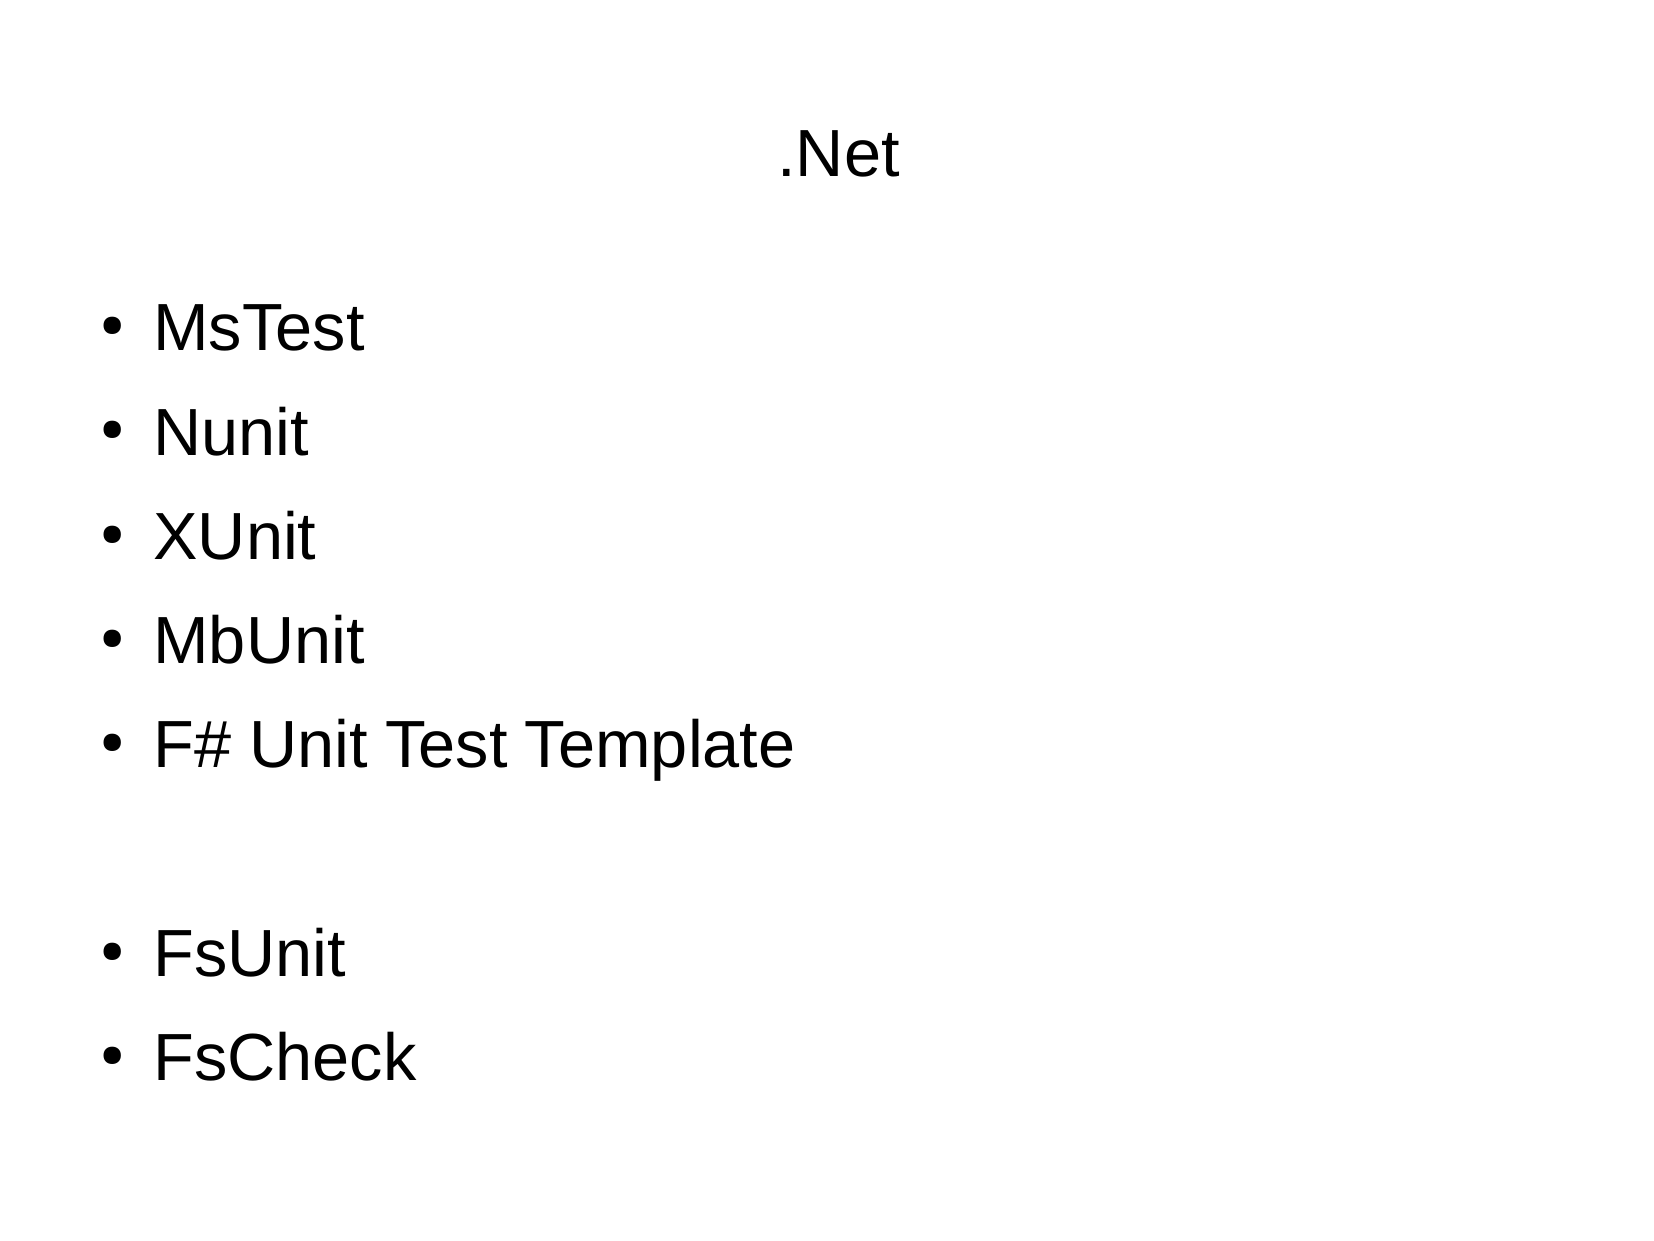

# .Net
MsTest
Nunit
XUnit
MbUnit
F# Unit Test Template
FsUnit
FsCheck